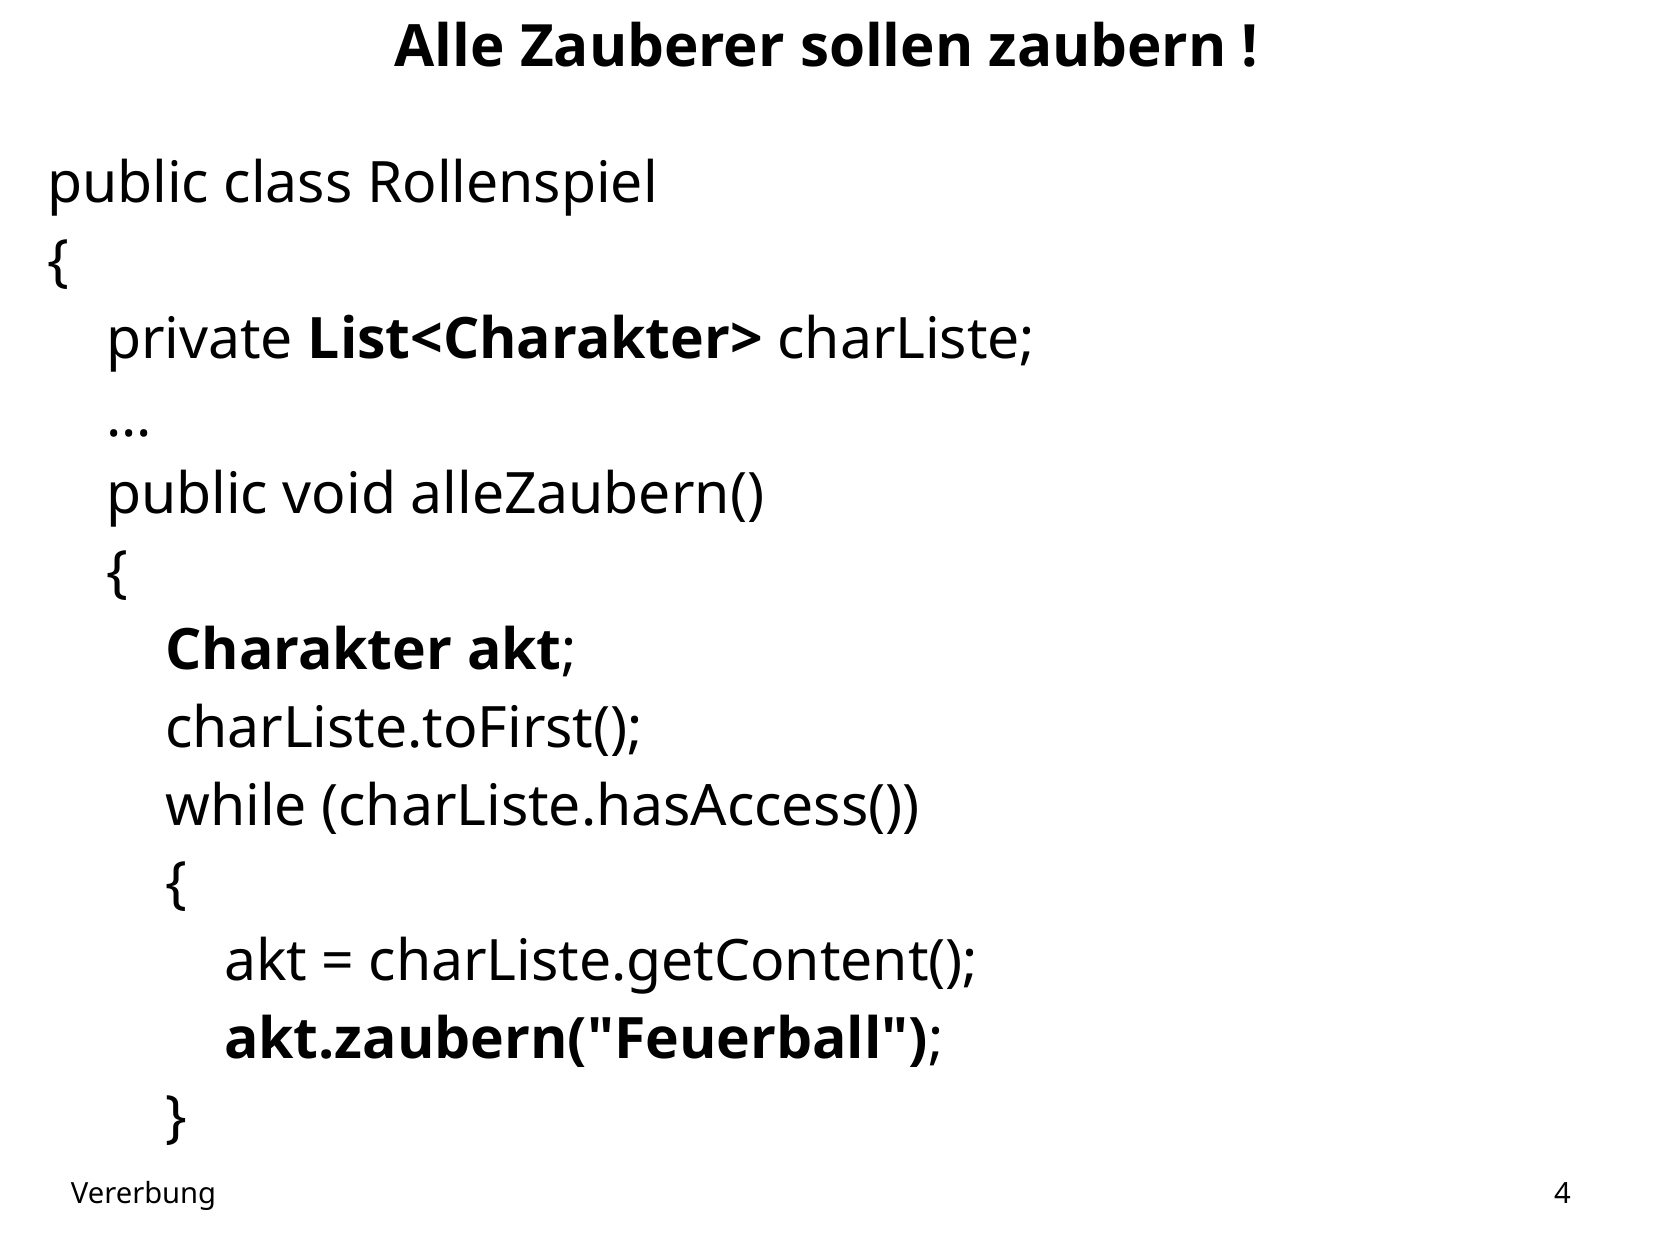

# Alle Zauberer sollen zaubern !
public class Rollenspiel
{
 private List<Charakter> charListe;
 ...
 public void alleZaubern()
 {
 Charakter akt;
 charListe.toFirst();
 while (charListe.hasAccess())
 {
 akt = charListe.getContent();
 akt.zaubern("Feuerball");
 }
Vererbung
4